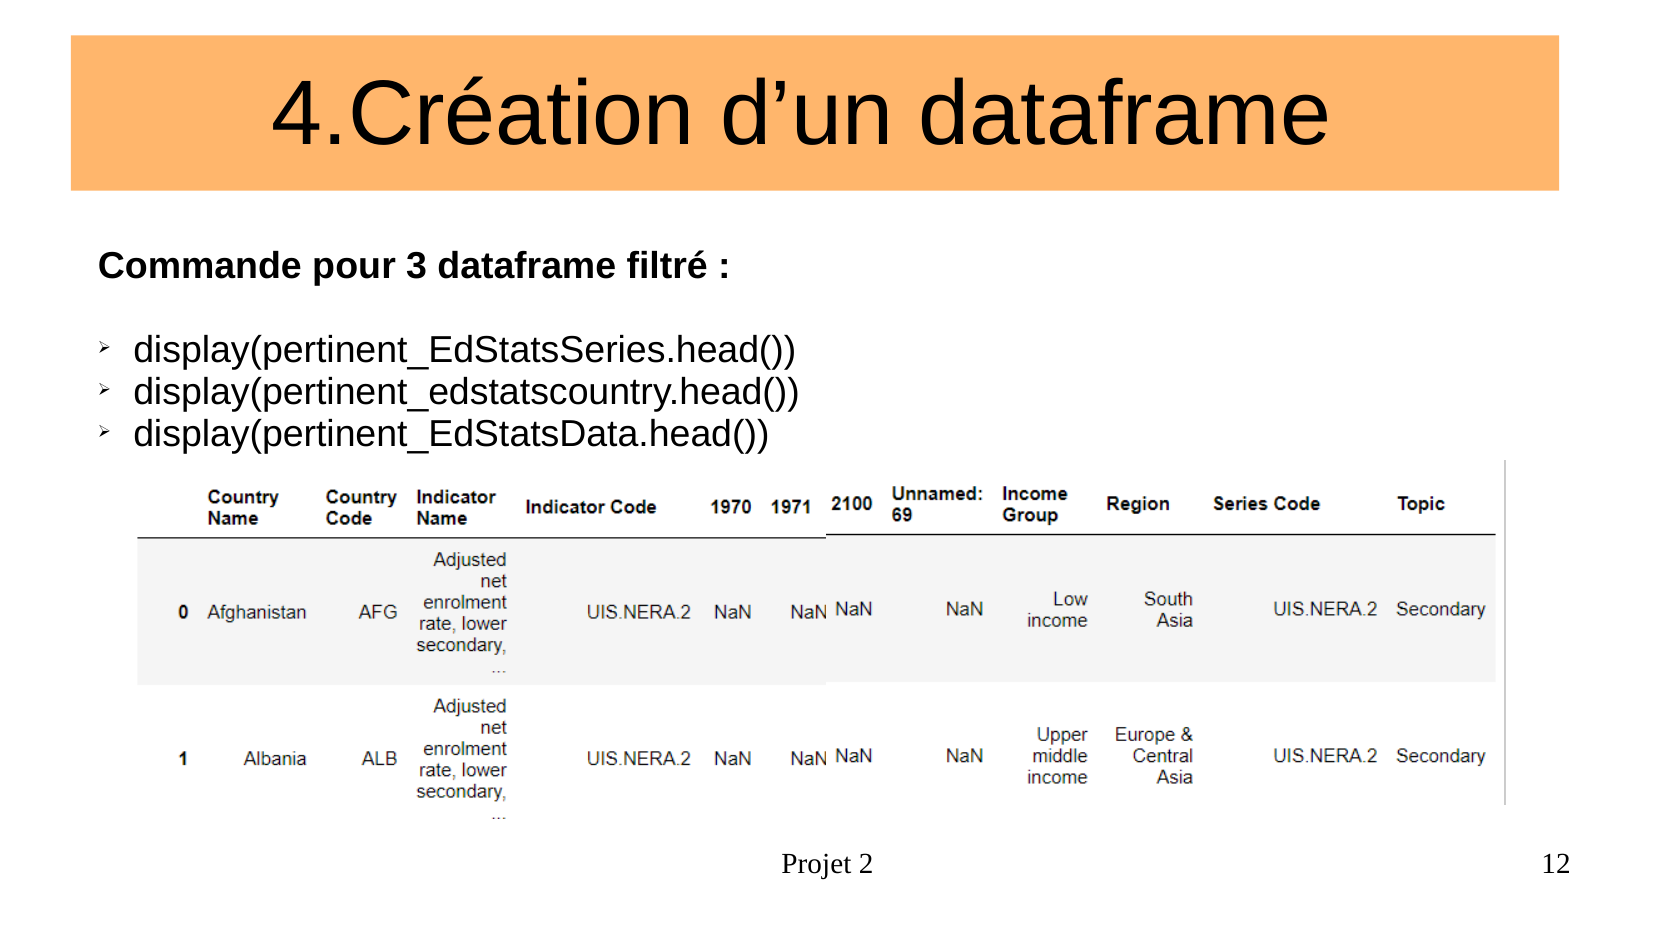

# 4.Création d’un dataframe
Commande pour 3 dataframe filtré :
display(pertinent_EdStatsSeries.head())
display(pertinent_edstatscountry.head())
display(pertinent_EdStatsData.head())
Projet 2
12